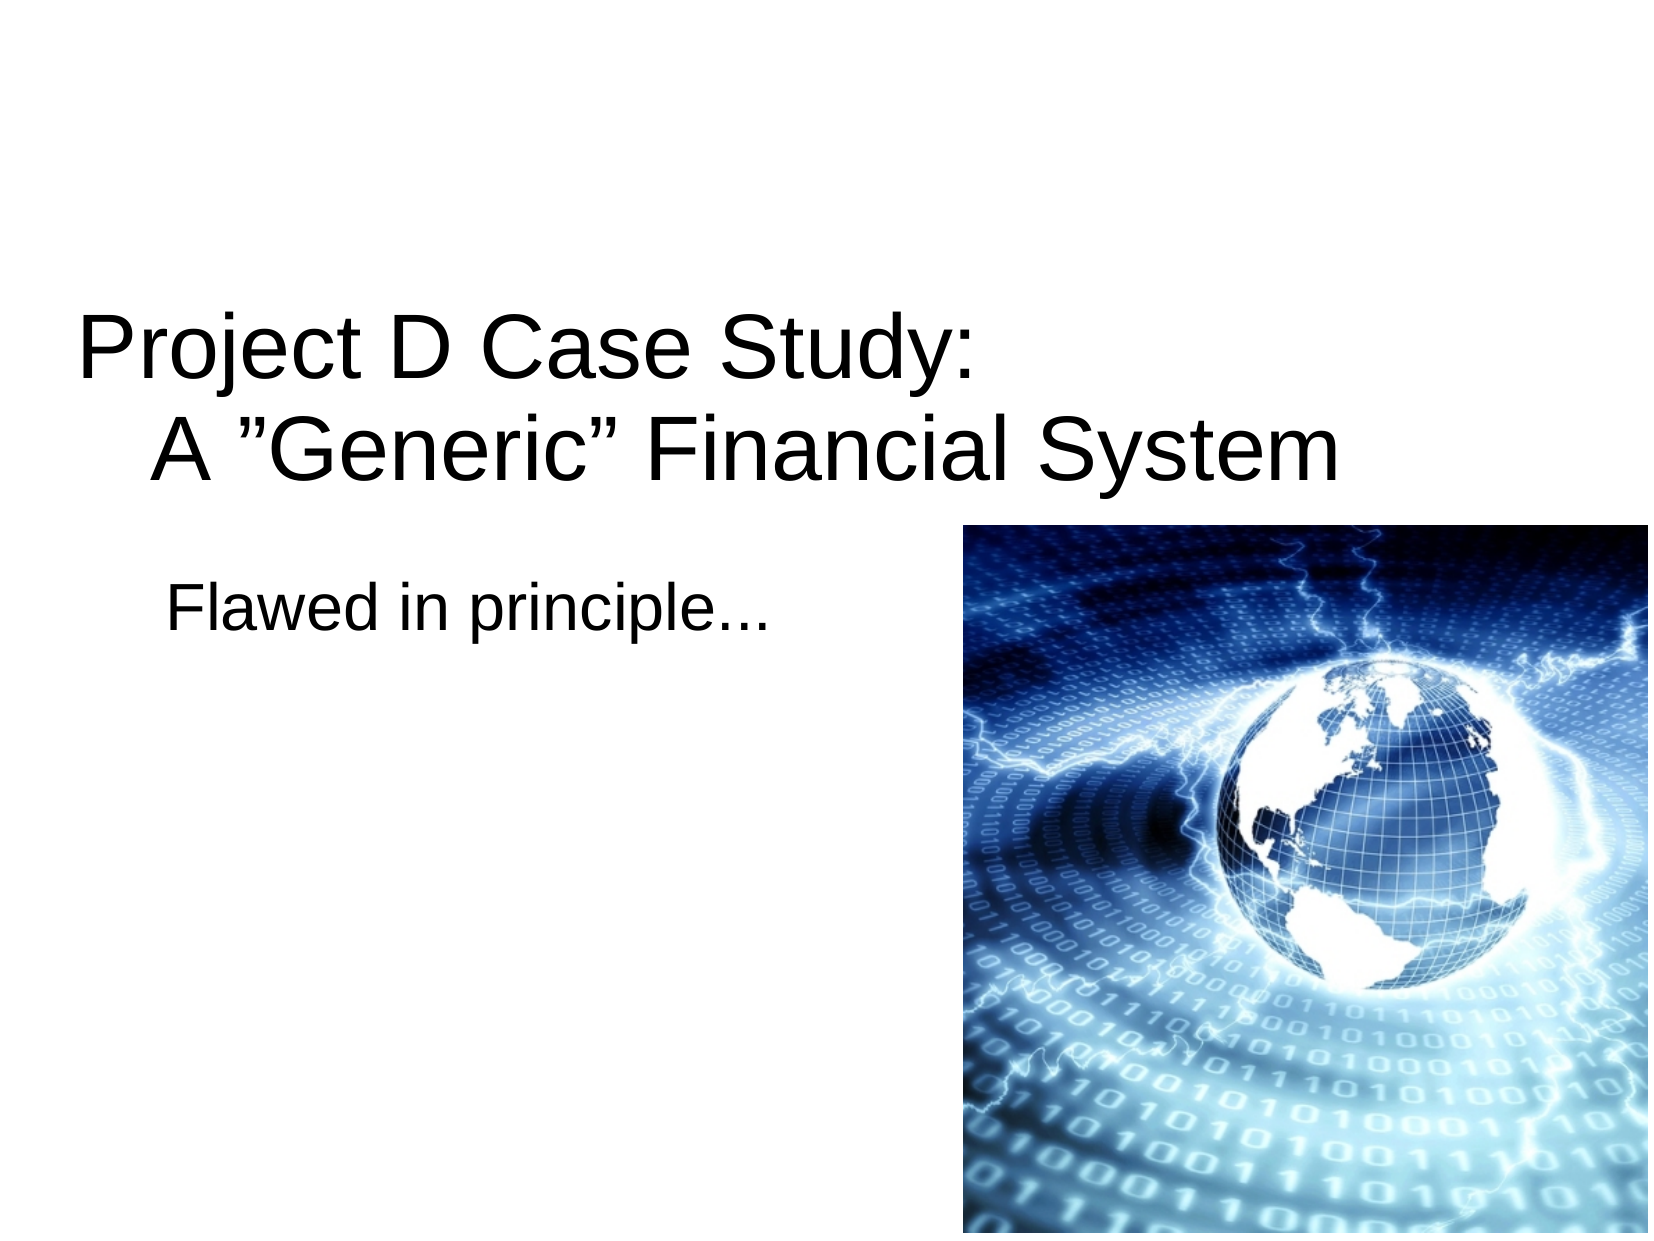

# Project D Case Study: A ”Generic” Financial System
Flawed in principle...
50